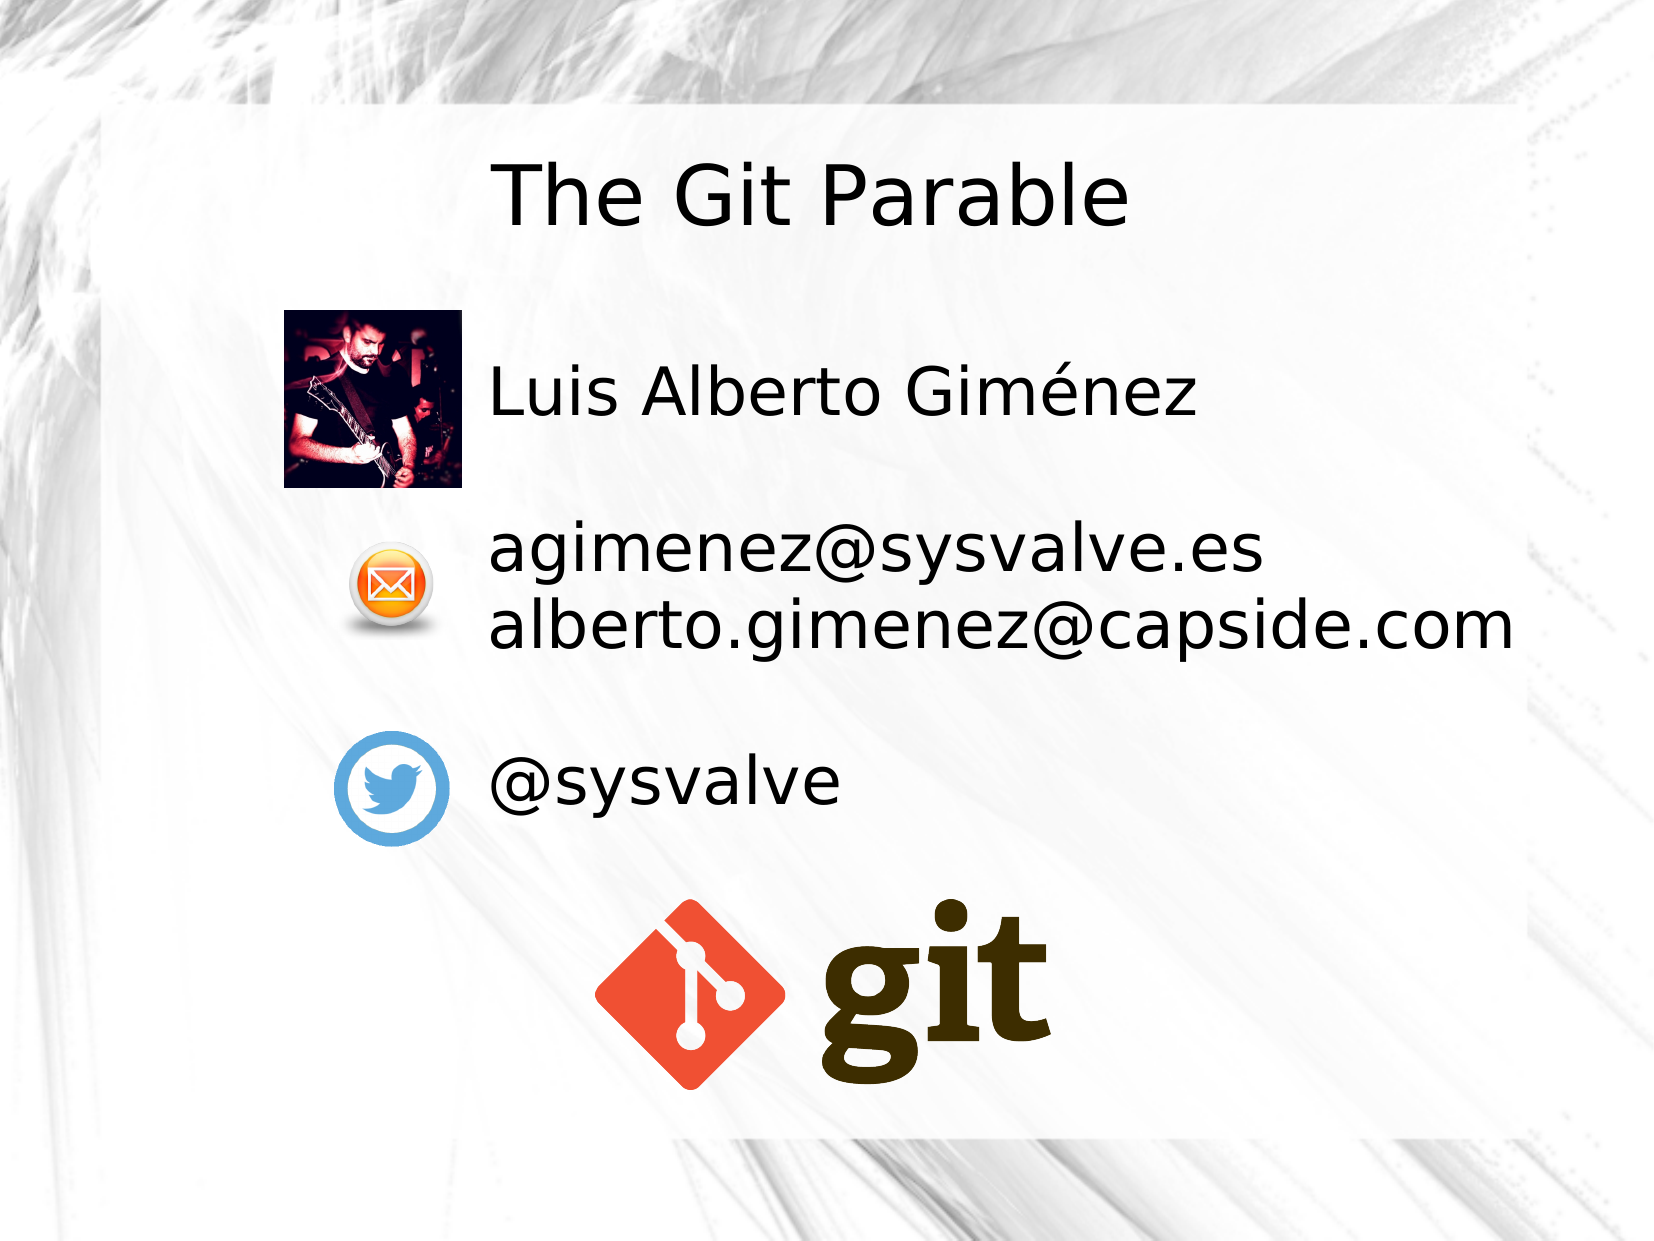

# The Git Parable
Luis Alberto Giménez
agimenez@sysvalve.es
alberto.gimenez@capside.com
@sysvalve